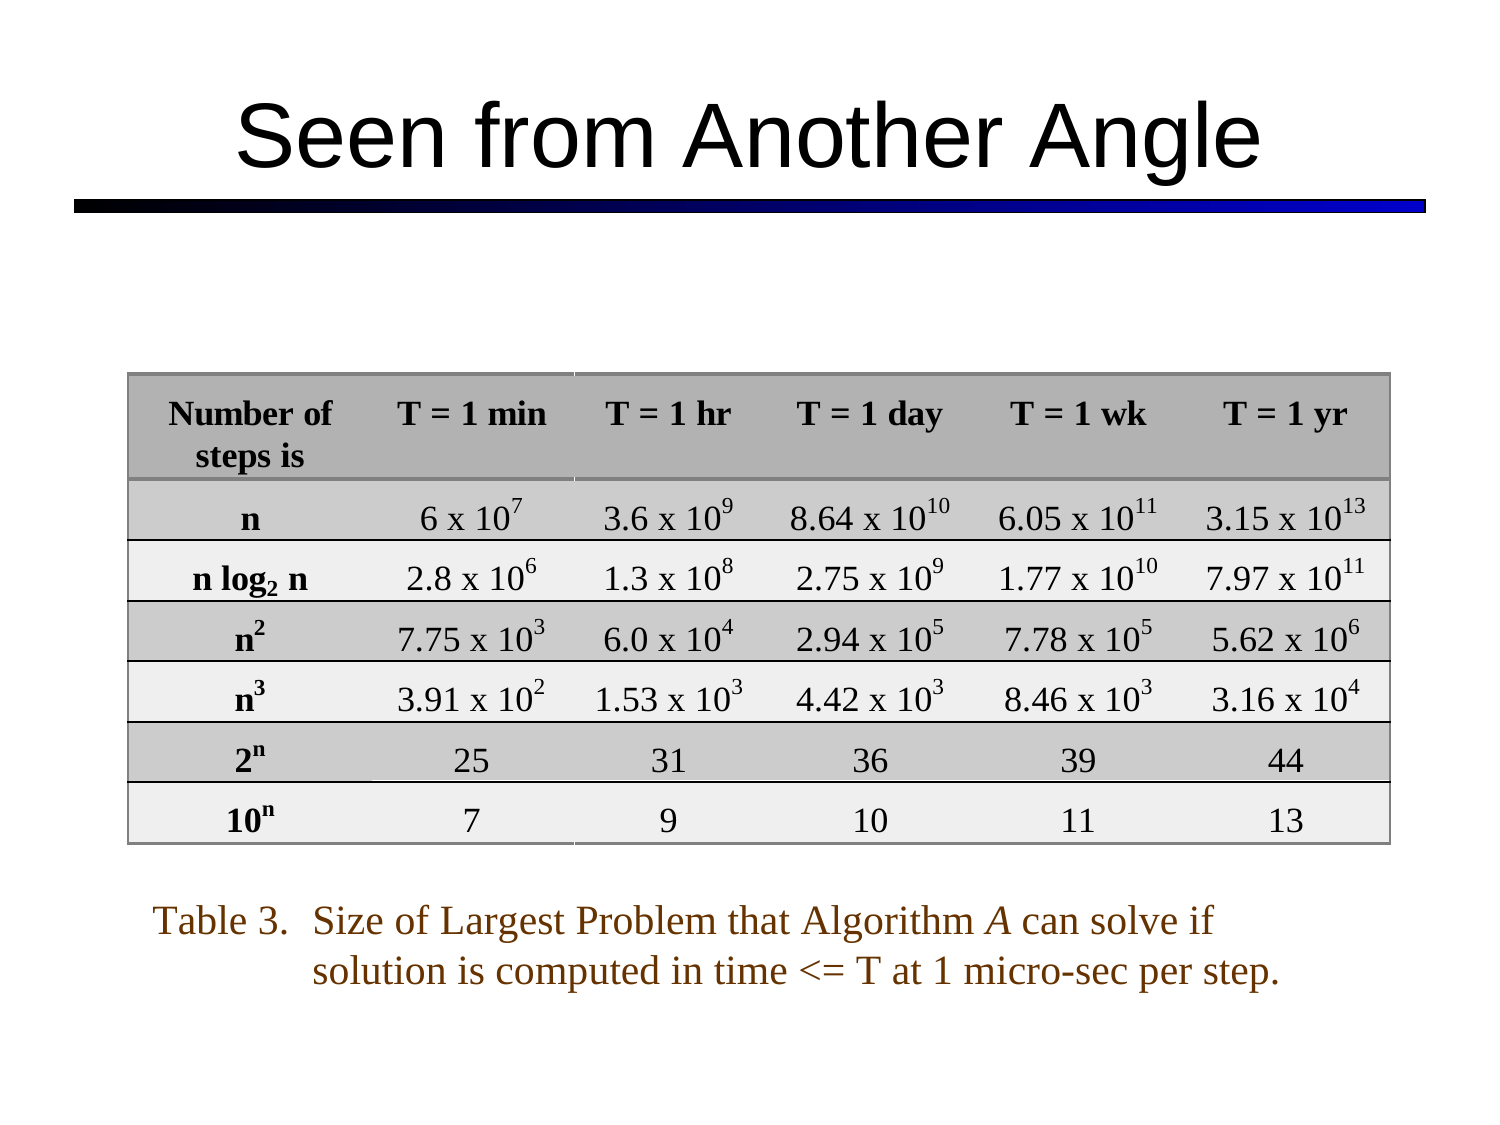

Seen from Another Angle
Table 3.	Size of Largest Problem that Algorithm A can solve if solution is computed in time <= T at 1 micro-sec per step.